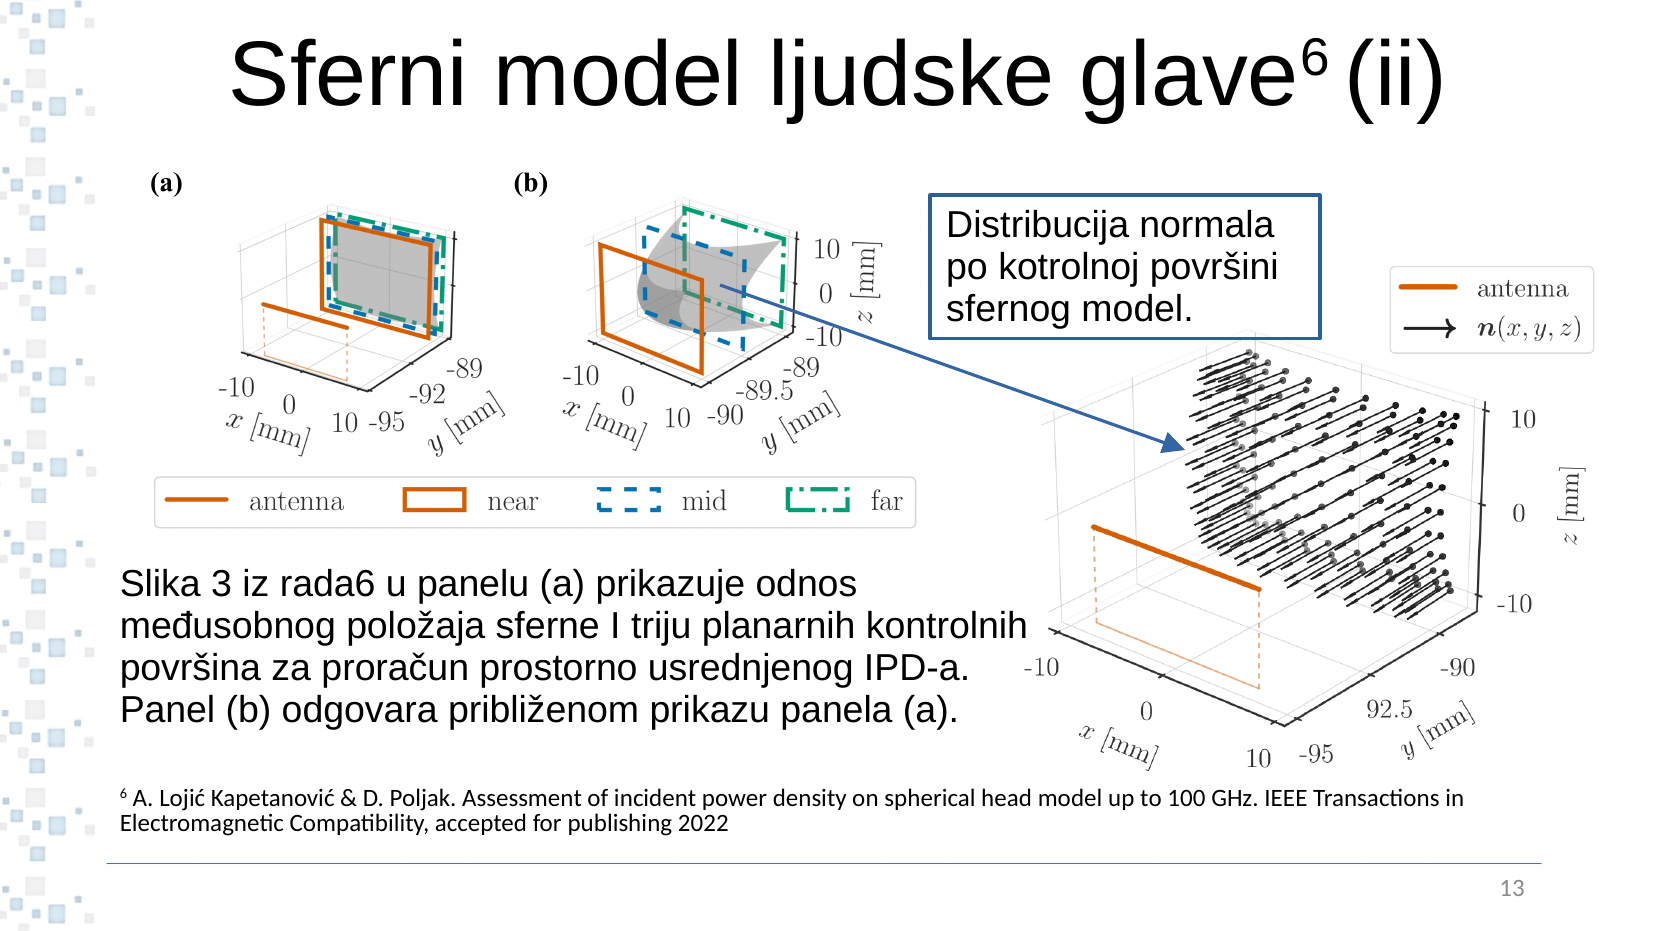

# Sferni model ljudske glave6 (ii)
Distribucija normala po kotrolnoj površini sfernog model.
Slika 3 iz rada6 u panelu (a) prikazuje odnos međusobnog položaja sferne I triju planarnih kontrolnih površina za proračun prostorno usrednjenog IPD-a.
Panel (b) odgovara približenom prikazu panela (a).
6 A. Lojić Kapetanović & D. Poljak. Assessment of incident power density on spherical head model up to 100 GHz. IEEE Transactions in Electromagnetic Compatibility, accepted for publishing 2022
13